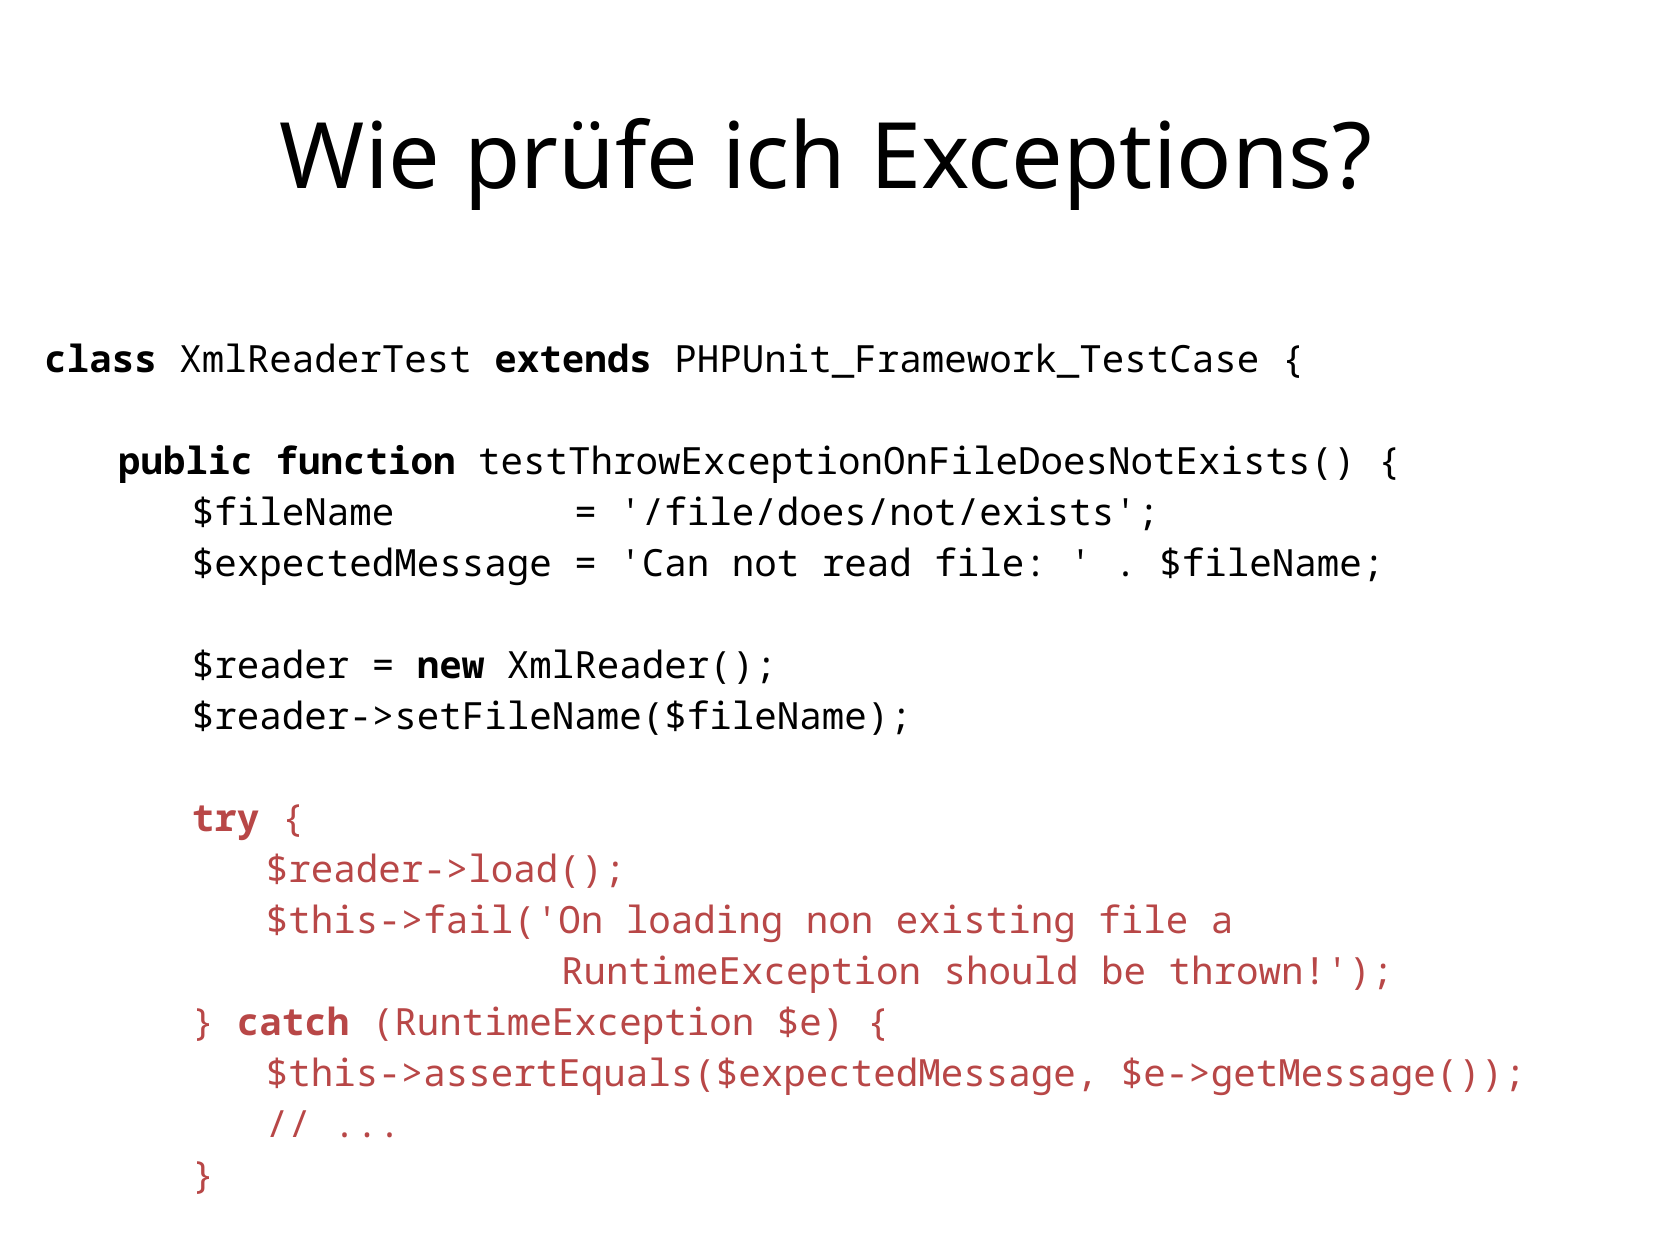

# Wie prüfe ich Exceptions?
class XmlReaderTest extends PHPUnit_Framework_TestCase {
	public function testThrowExceptionOnFileDoesNotExists() {
		$fileName = '/file/does/not/exists';
		$expectedMessage = 'Can not read file: ' . $fileName;
		$reader = new XmlReader();
		$reader->setFileName($fileName);
		try {
			$reader->load();
			$this->fail('On loading non existing file a
							RuntimeException should be thrown!');
		} catch (RuntimeException $e) {
			$this->assertEquals($expectedMessage, $e->getMessage());
			// ...
		}
	}
	// ...
}